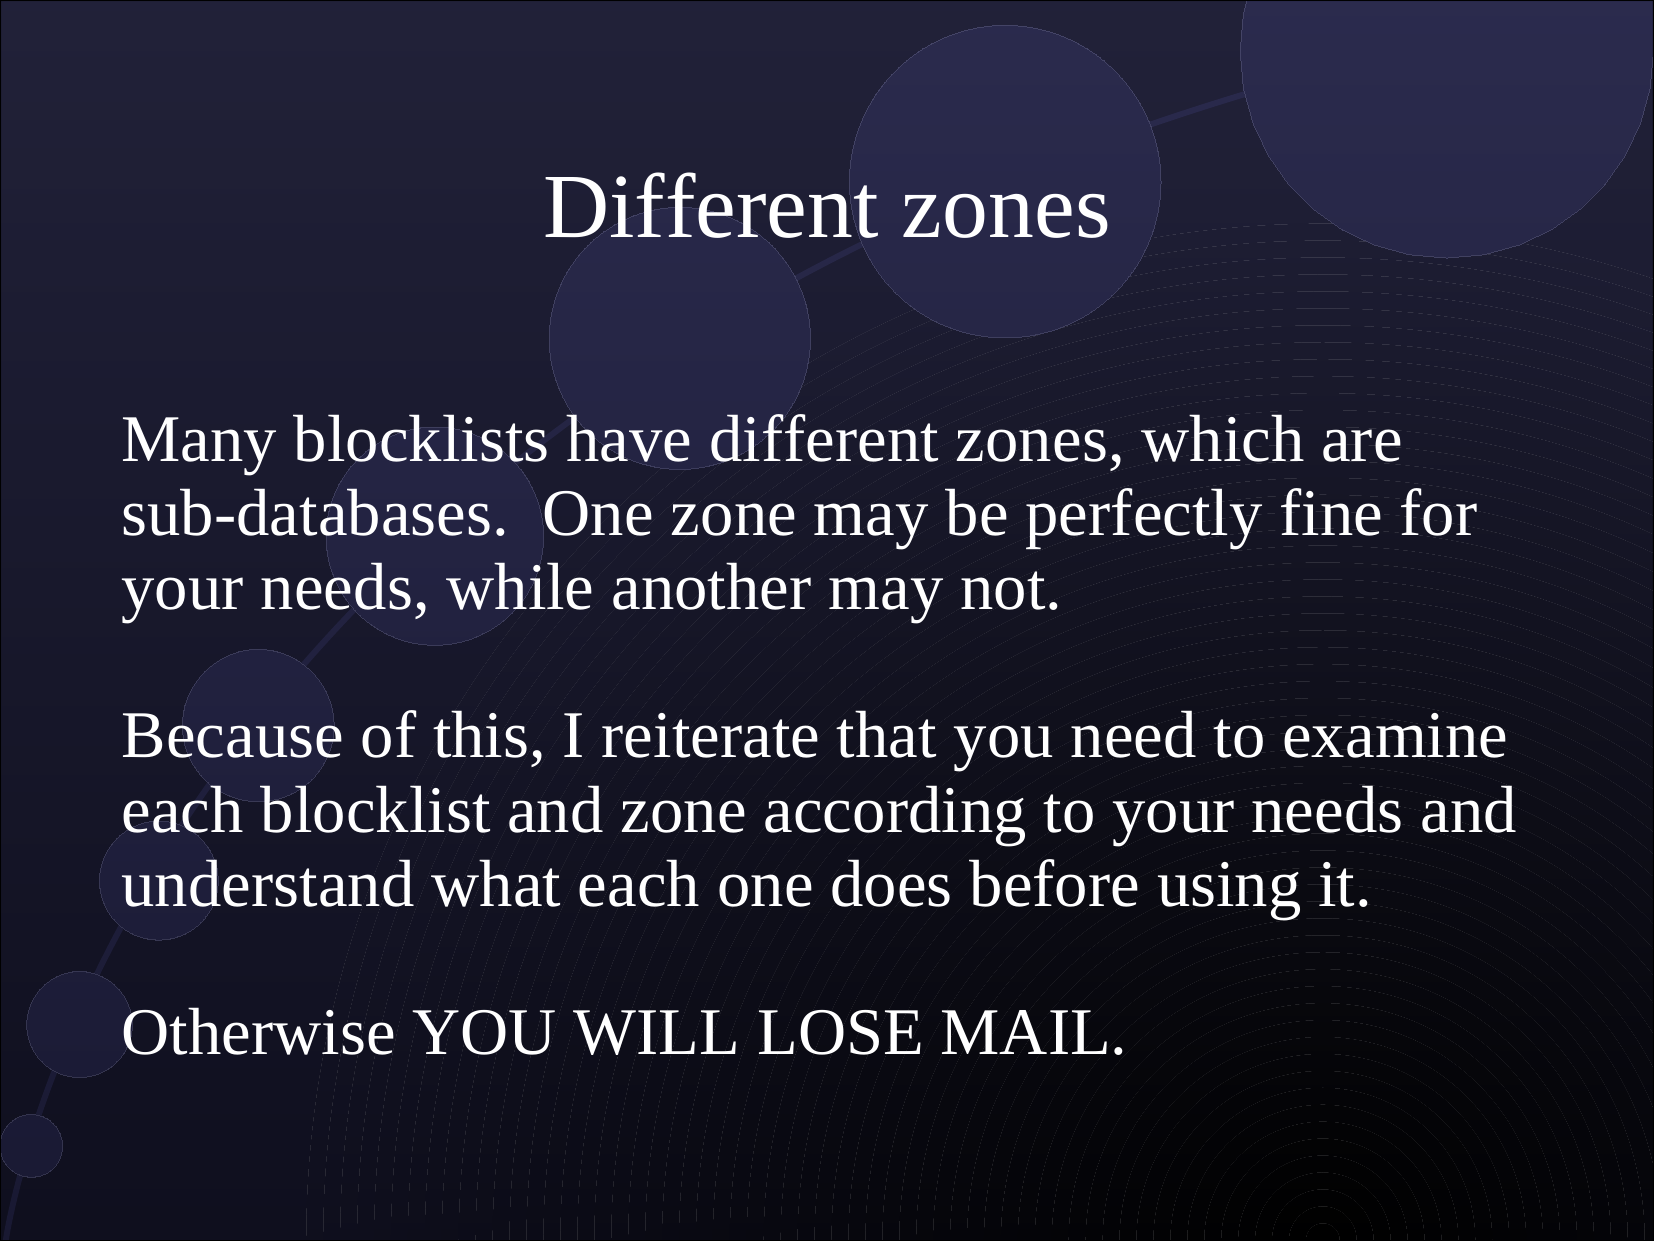

# Different zones
Many blocklists have different zones, which are sub-databases. One zone may be perfectly fine for your needs, while another may not.
Because of this, I reiterate that you need to examine each blocklist and zone according to your needs and understand what each one does before using it.
Otherwise YOU WILL LOSE MAIL.